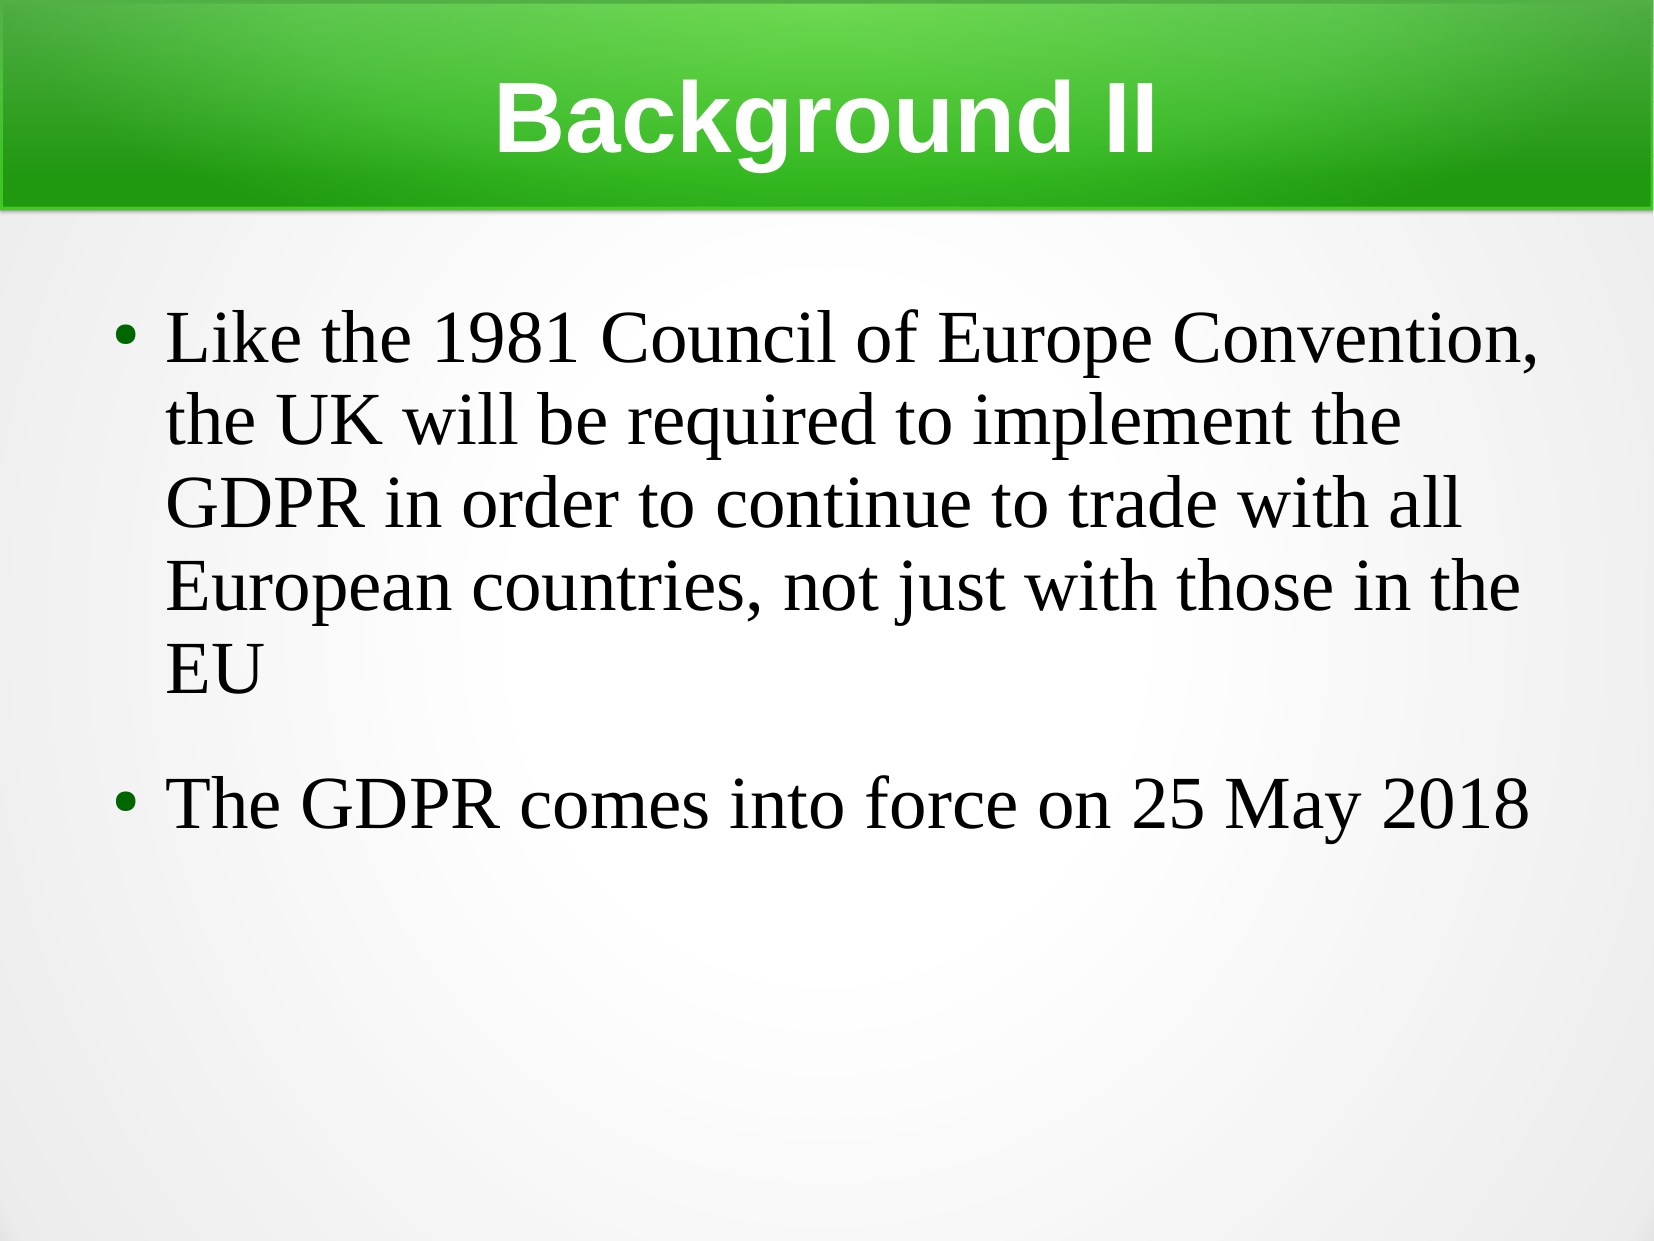

# Background II
Like the 1981 Council of Europe Convention, the UK will be required to implement the GDPR in order to continue to trade with all European countries, not just with those in the EU
The GDPR comes into force on 25 May 2018